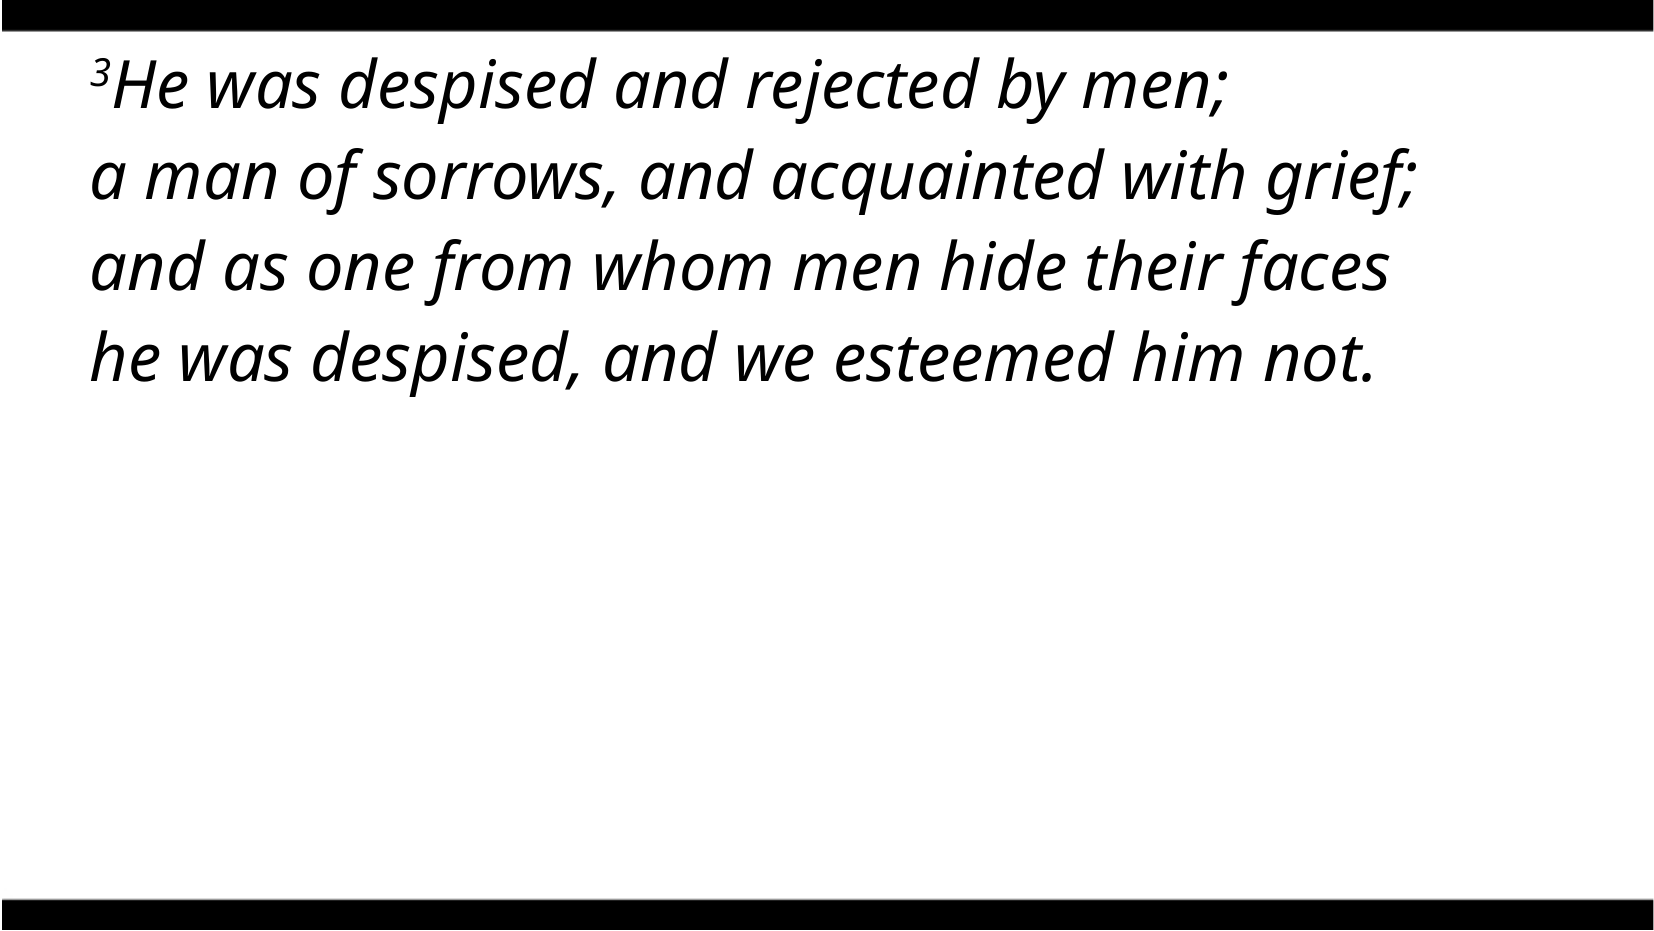

3He was despised and rejected by men;
a man of sorrows, and acquainted with grief;
and as one from whom men hide their faces
he was despised, and we esteemed him not.